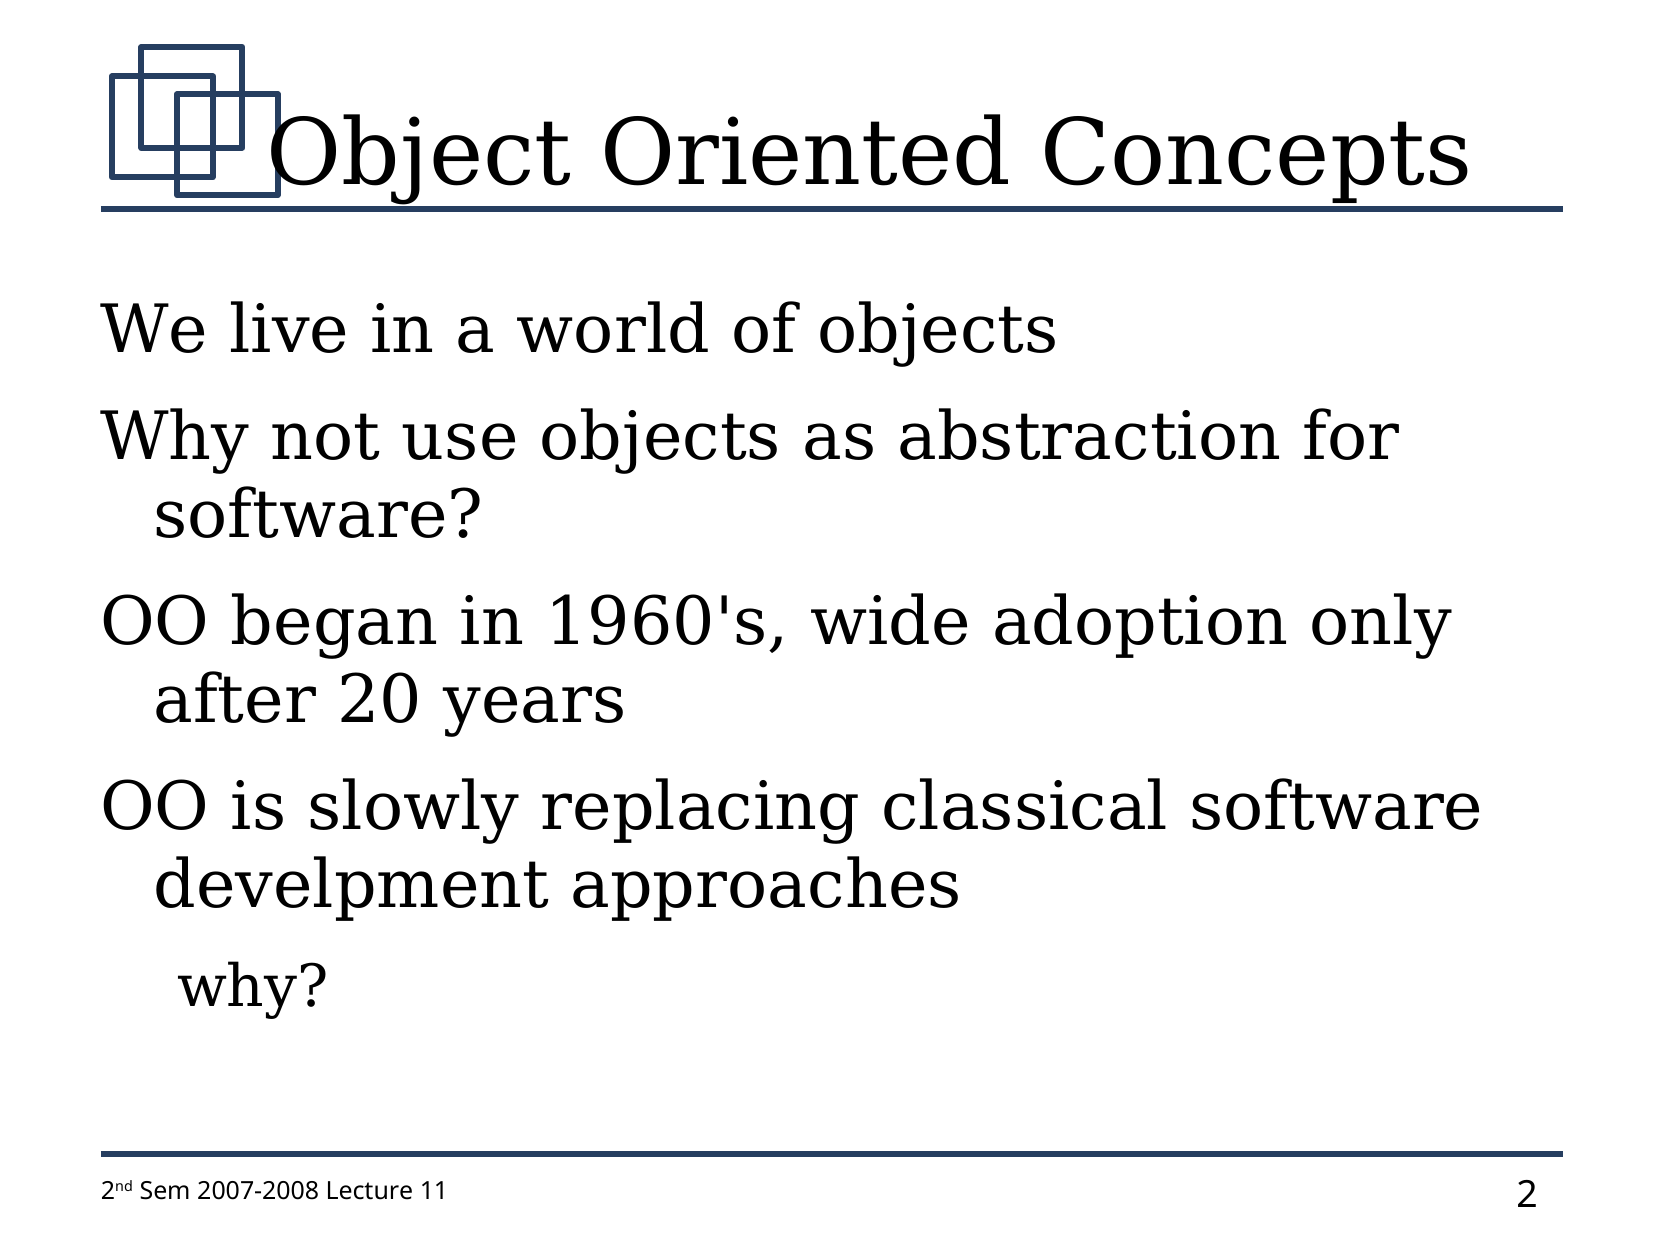

# Object Oriented Concepts
We live in a world of objects
Why not use objects as abstraction for software?
OO began in 1960's, wide adoption only after 20 years
OO is slowly replacing classical software develpment approaches
why?